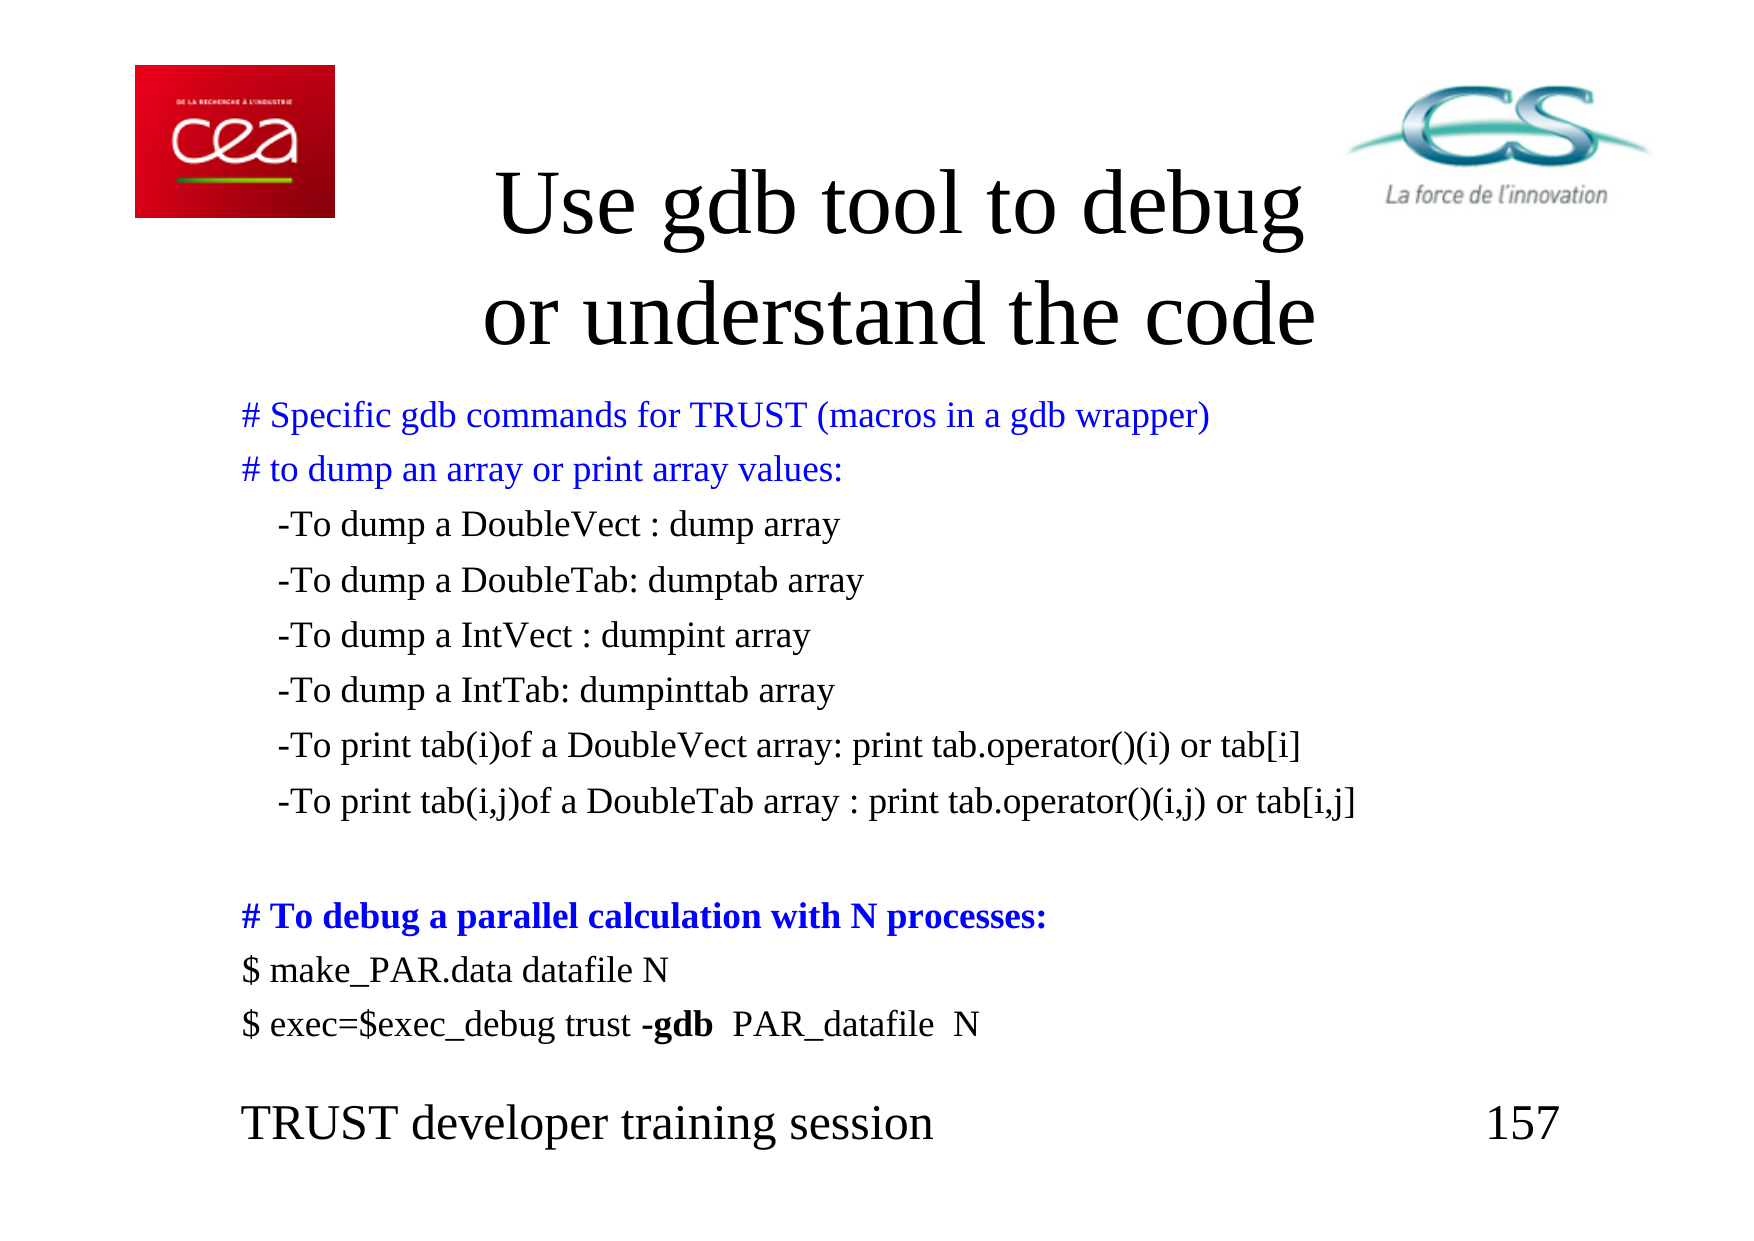

# Use gdb tool to debug or understand the code
# Specific gdb commands for TRUST (macros in a gdb wrapper)
# to dump an array or print array values:
-To dump a DoubleVect : dump array
-To dump a DoubleTab: dumptab array
-To dump a IntVect : dumpint array
-To dump a IntTab: dumpinttab array
-To print tab(i)of a DoubleVect array: print tab.operator()(i) or tab[i]
-To print tab(i,j)of a DoubleTab array : print tab.operator()(i,j) or tab[i,j]
# To debug a parallel calculation with N processes:
$ make_PAR.data datafile N
$ exec=$exec_debug trust -gdb PAR_datafile N
TRUST developer training session
157